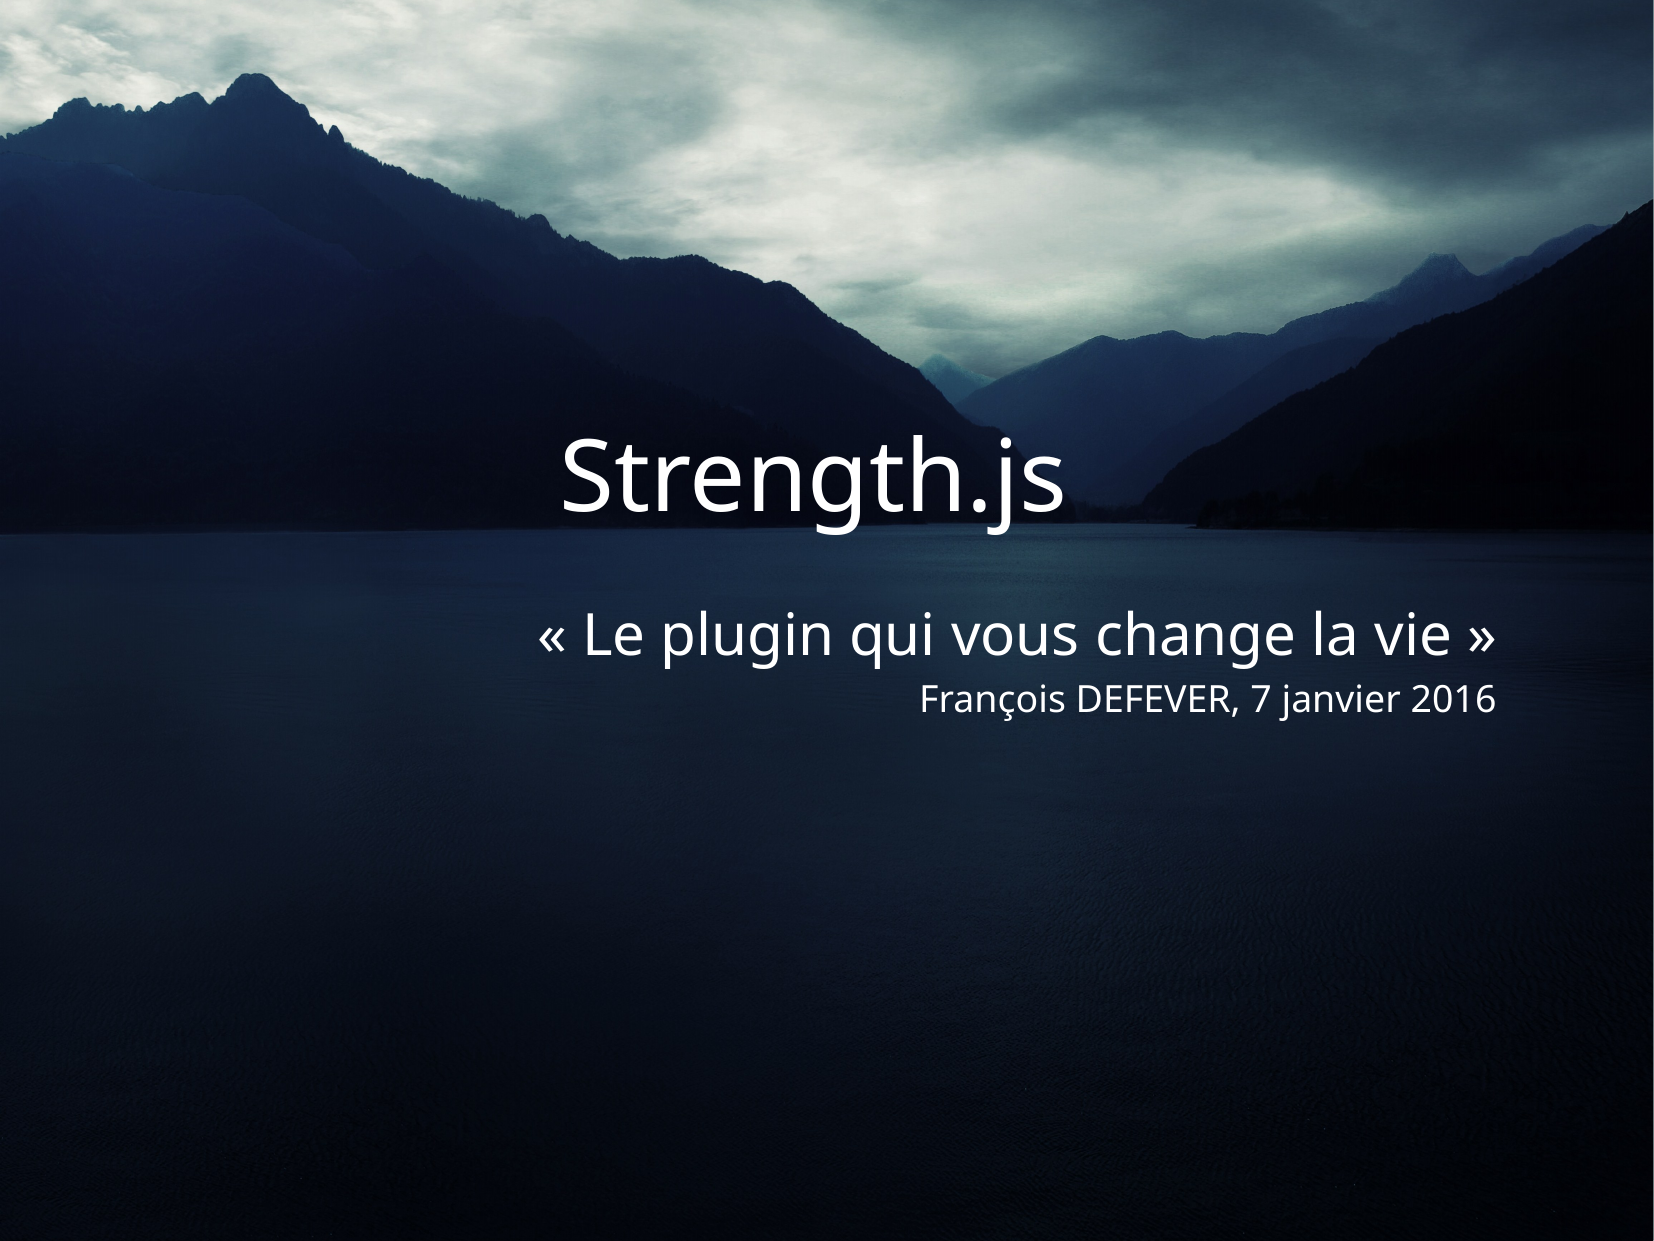

# Strength.js
« Le plugin qui vous change la vie »
François DEFEVER, 7 janvier 2016